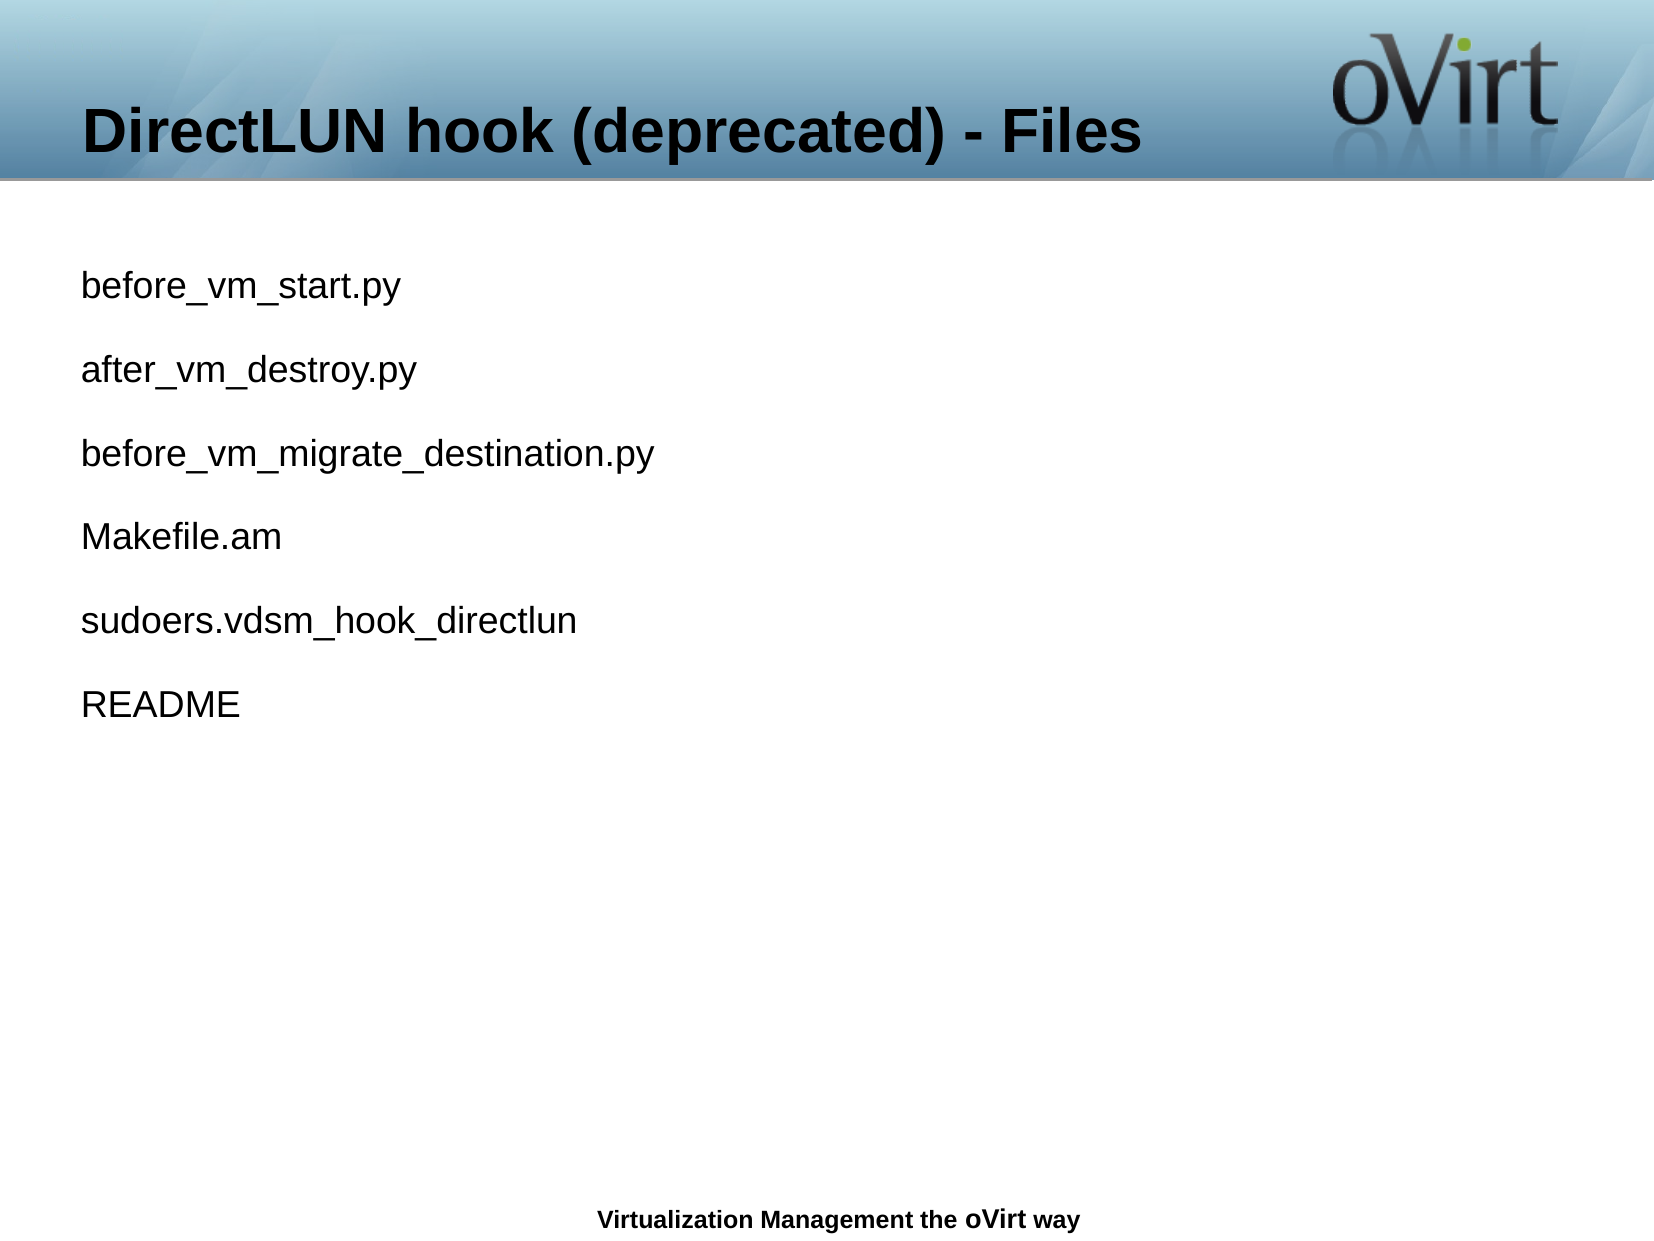

# DirectLUN hook (deprecated) - Files
before_vm_start.py
after_vm_destroy.py
before_vm_migrate_destination.py
Makefile.am
sudoers.vdsm_hook_directlun
README